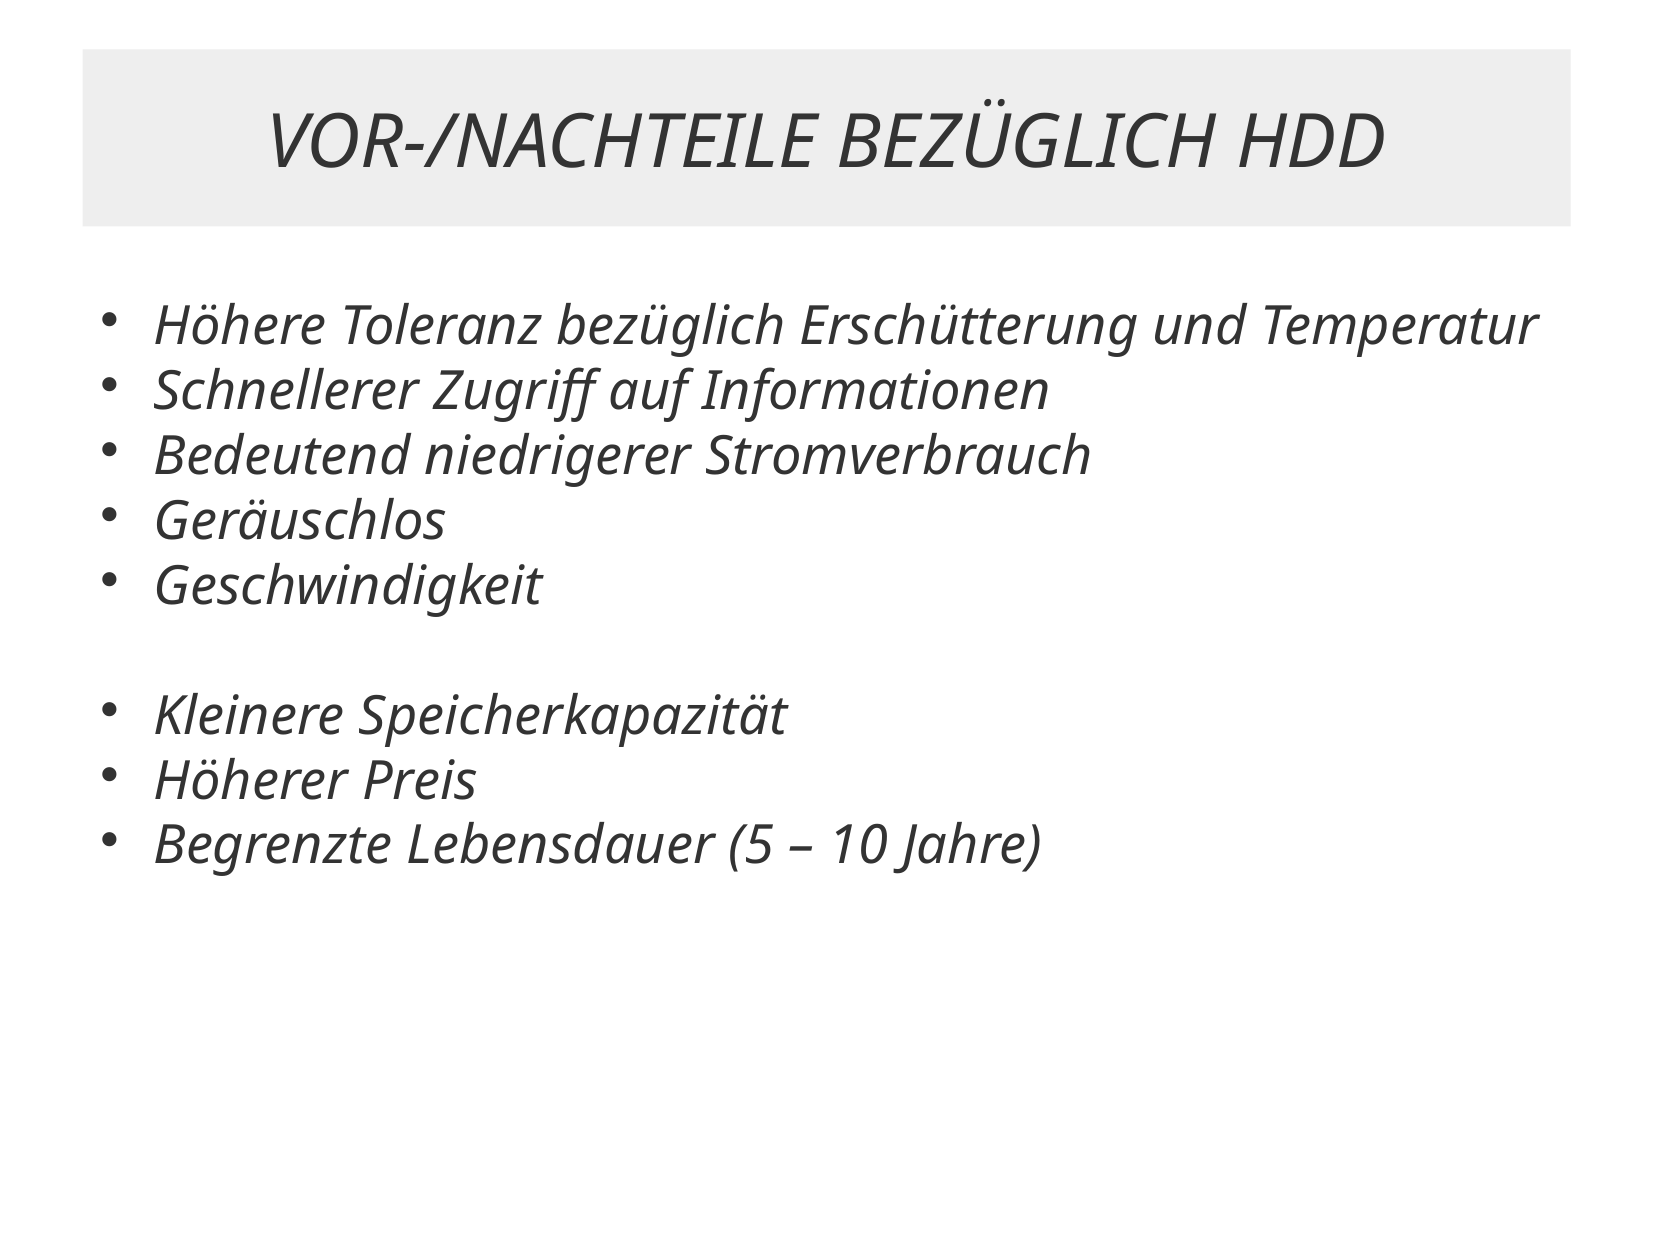

VOR-/NACHTEILE BEZÜGLICH HDD
Höhere Toleranz bezüglich Erschütterung und Temperatur
Schnellerer Zugriff auf Informationen
Bedeutend niedrigerer Stromverbrauch
Geräuschlos
Geschwindigkeit
Kleinere Speicherkapazität
Höherer Preis
Begrenzte Lebensdauer (5 – 10 Jahre)